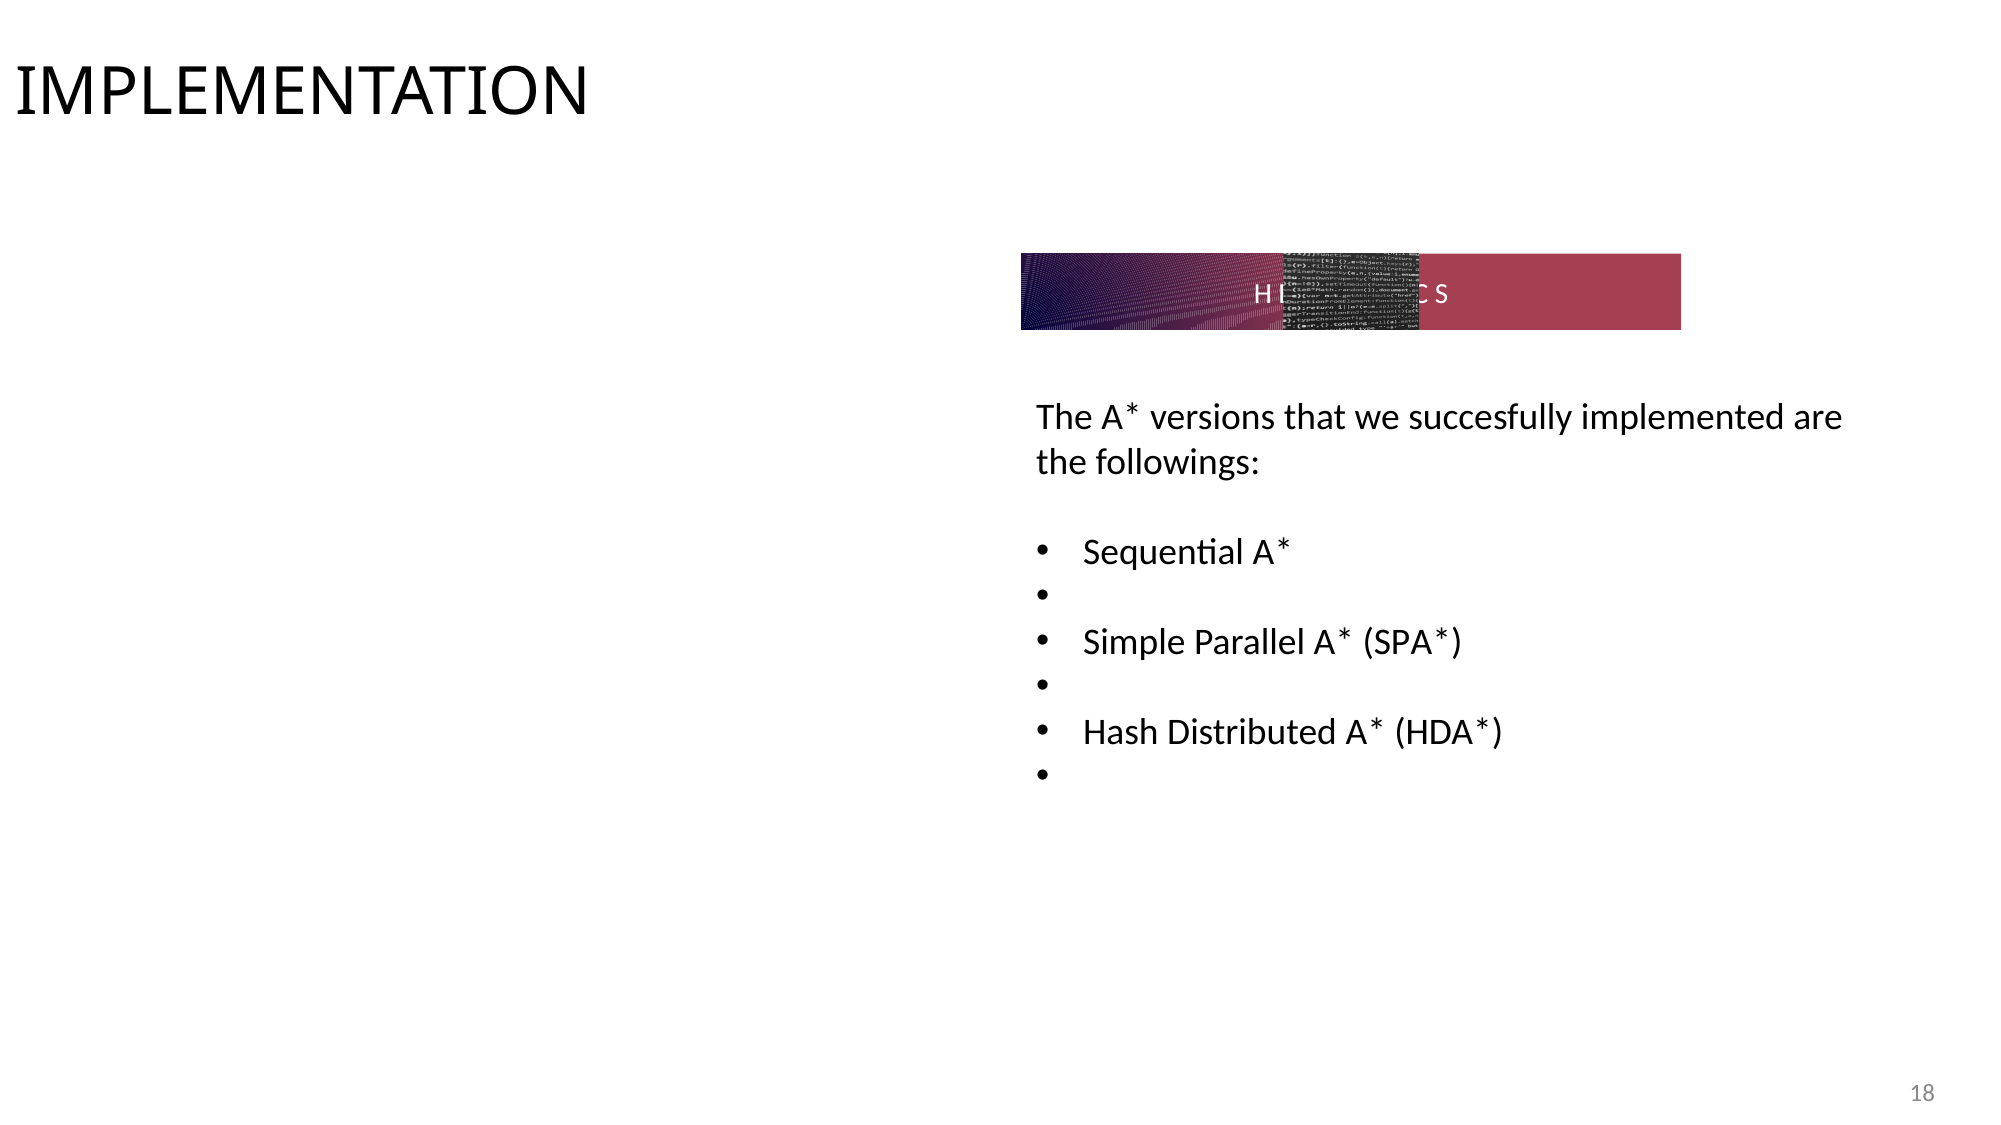

# implementation
HEURISTICS
The A* versions that we succesfully implemented are the followings:
Sequential A*
Simple Parallel A* (SPA*)
Hash Distributed A* (HDA*)